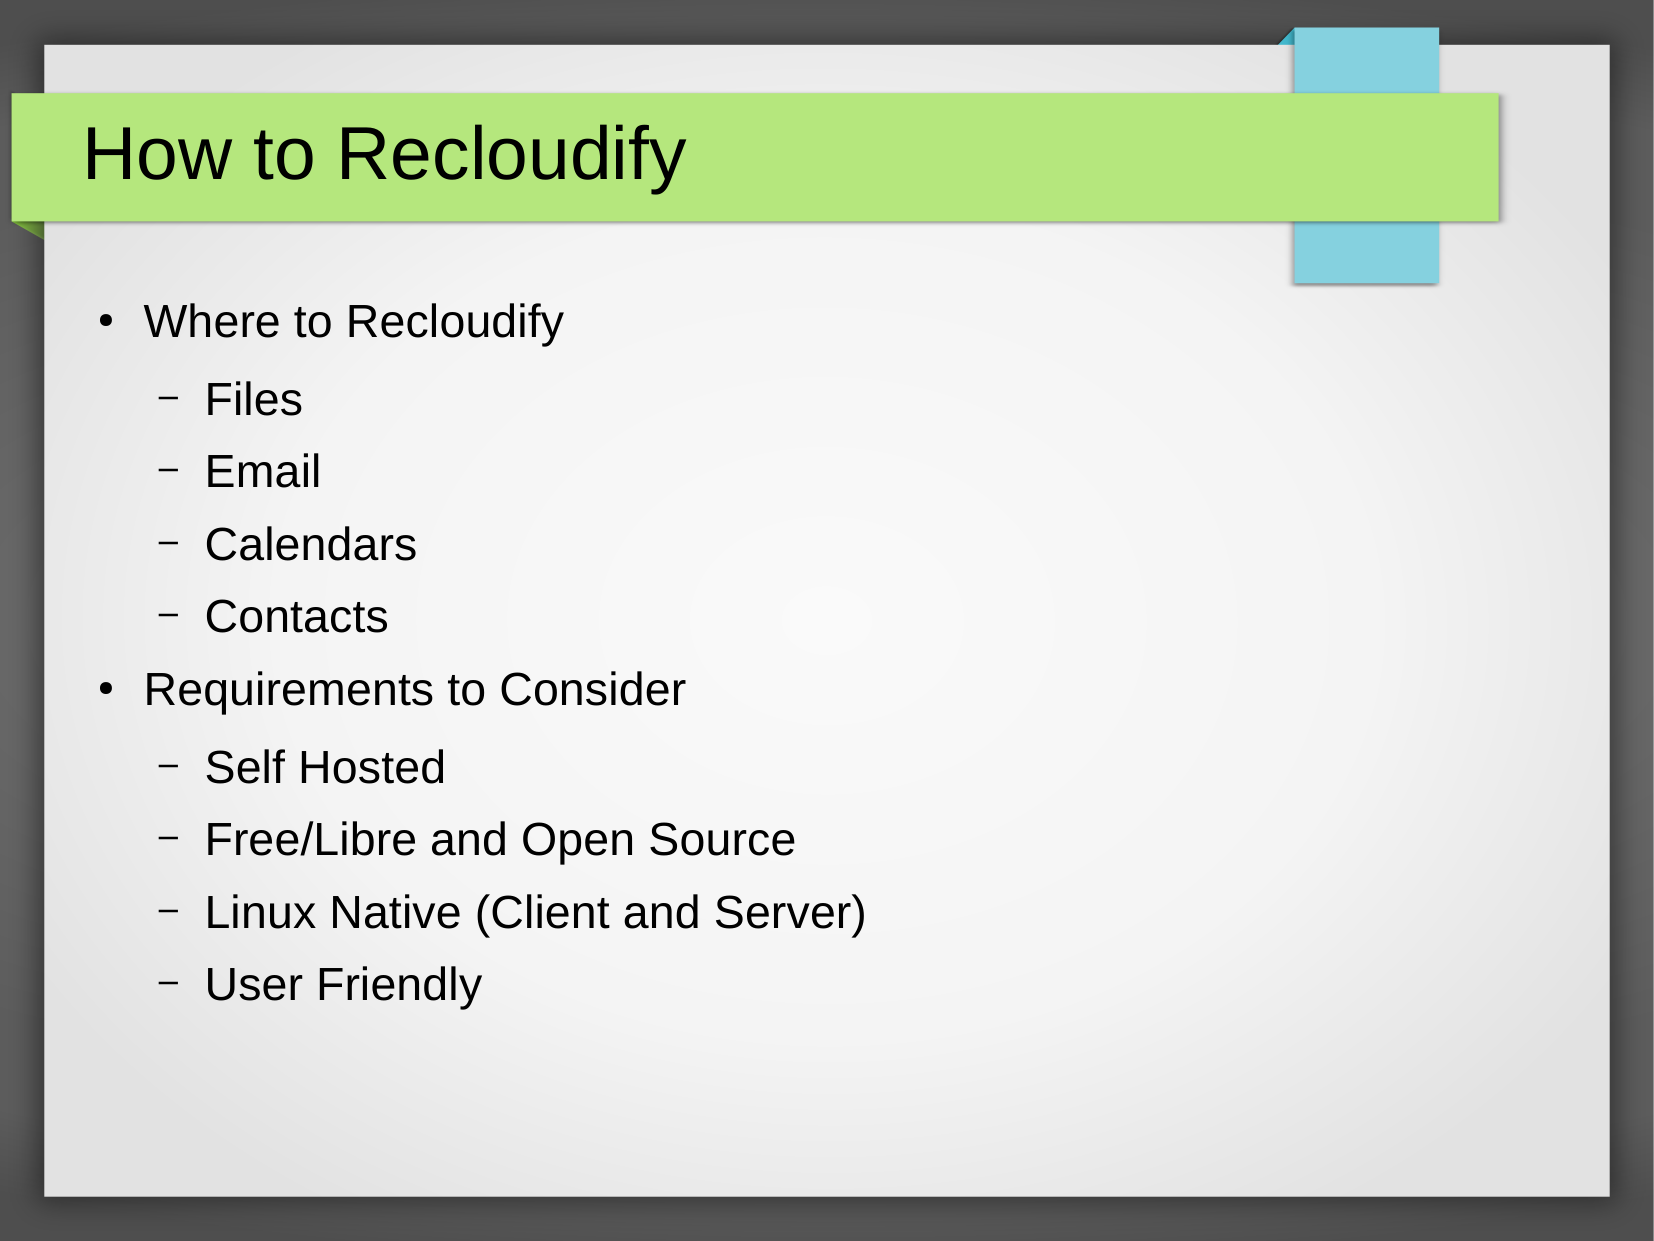

# How to Recloudify
Where to Recloudify
Files
Email
Calendars
Contacts
Requirements to Consider
Self Hosted
Free/Libre and Open Source
Linux Native (Client and Server)
User Friendly